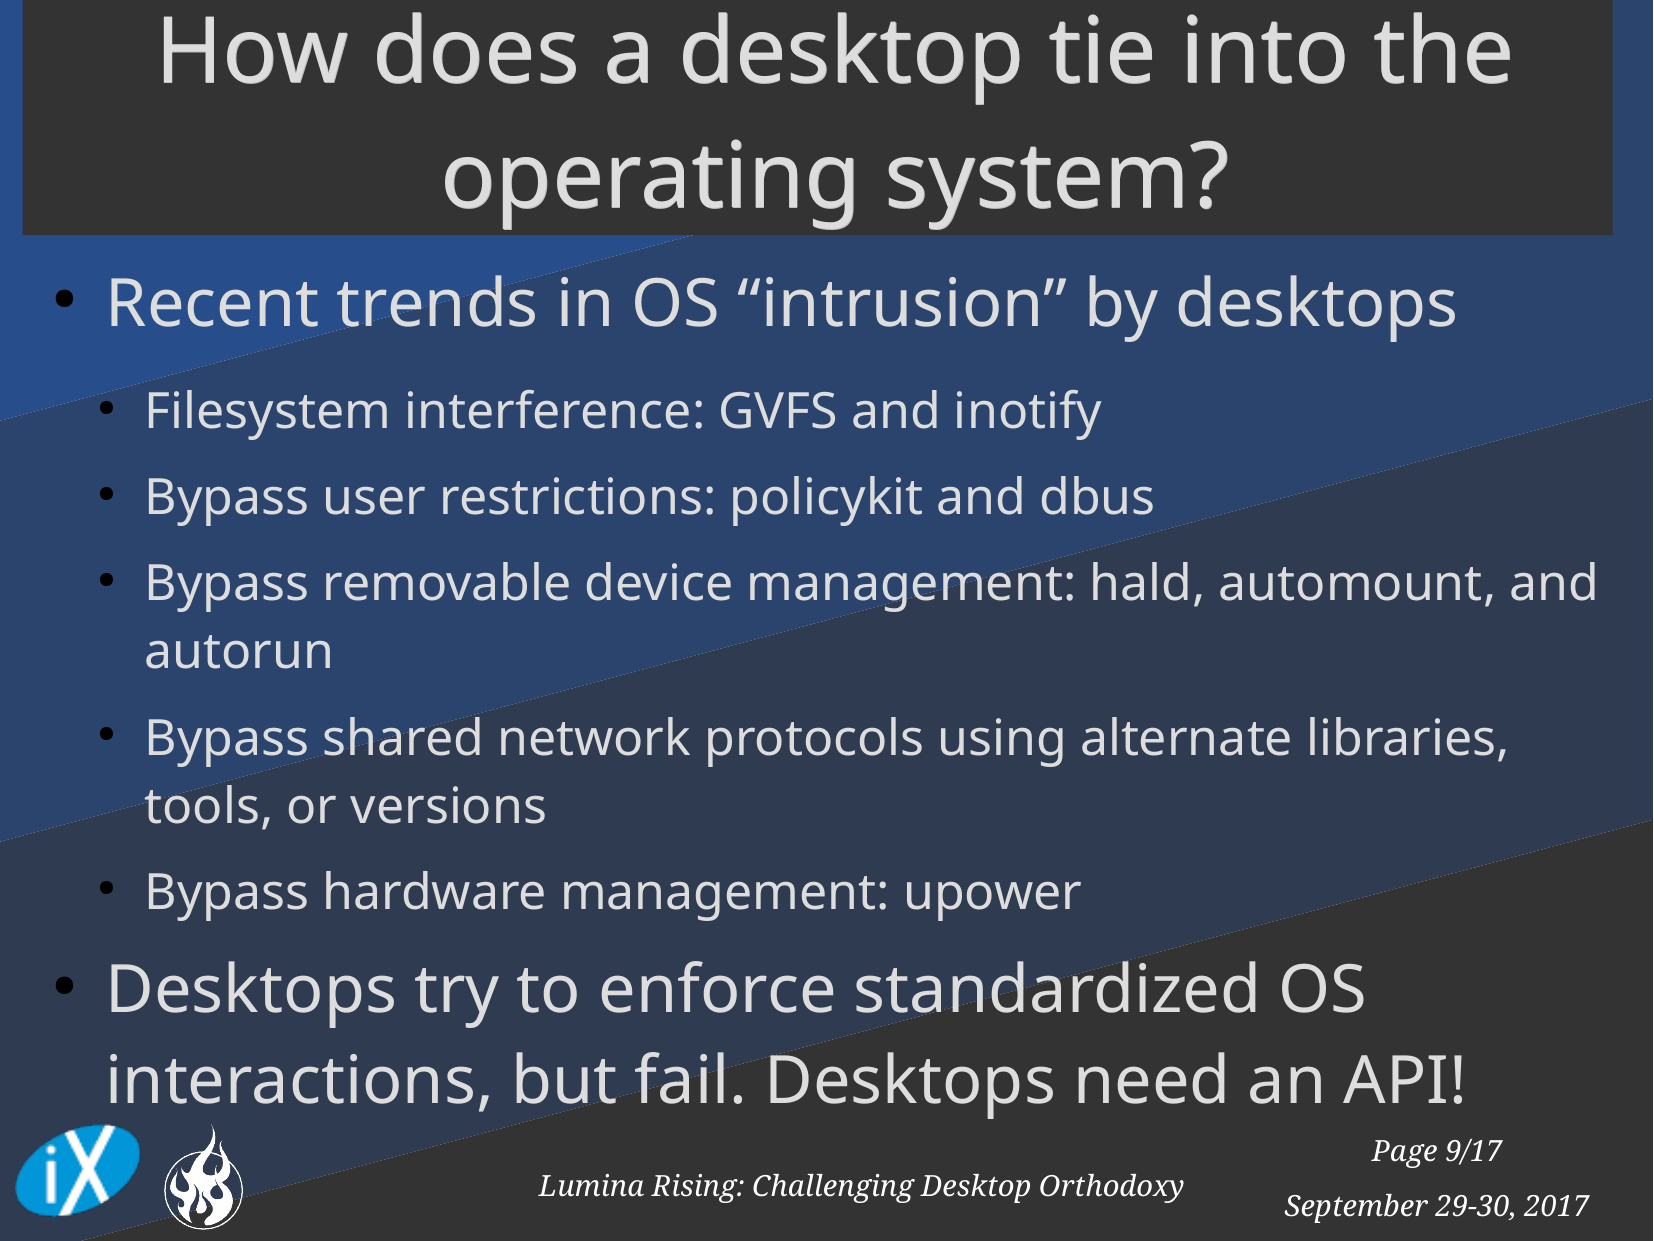

# How does a desktop tie into the operating system?
Recent trends in OS “intrusion” by desktops
Filesystem interference: GVFS and inotify
Bypass user restrictions: policykit and dbus
Bypass removable device management: hald, automount, and autorun
Bypass shared network protocols using alternate libraries, tools, or versions
Bypass hardware management: upower
Desktops try to enforce standardized OS interactions, but fail. Desktops need an API!
Lumina Rising: Challenging Desktop Orthodoxy
9
September 29-30, 2017